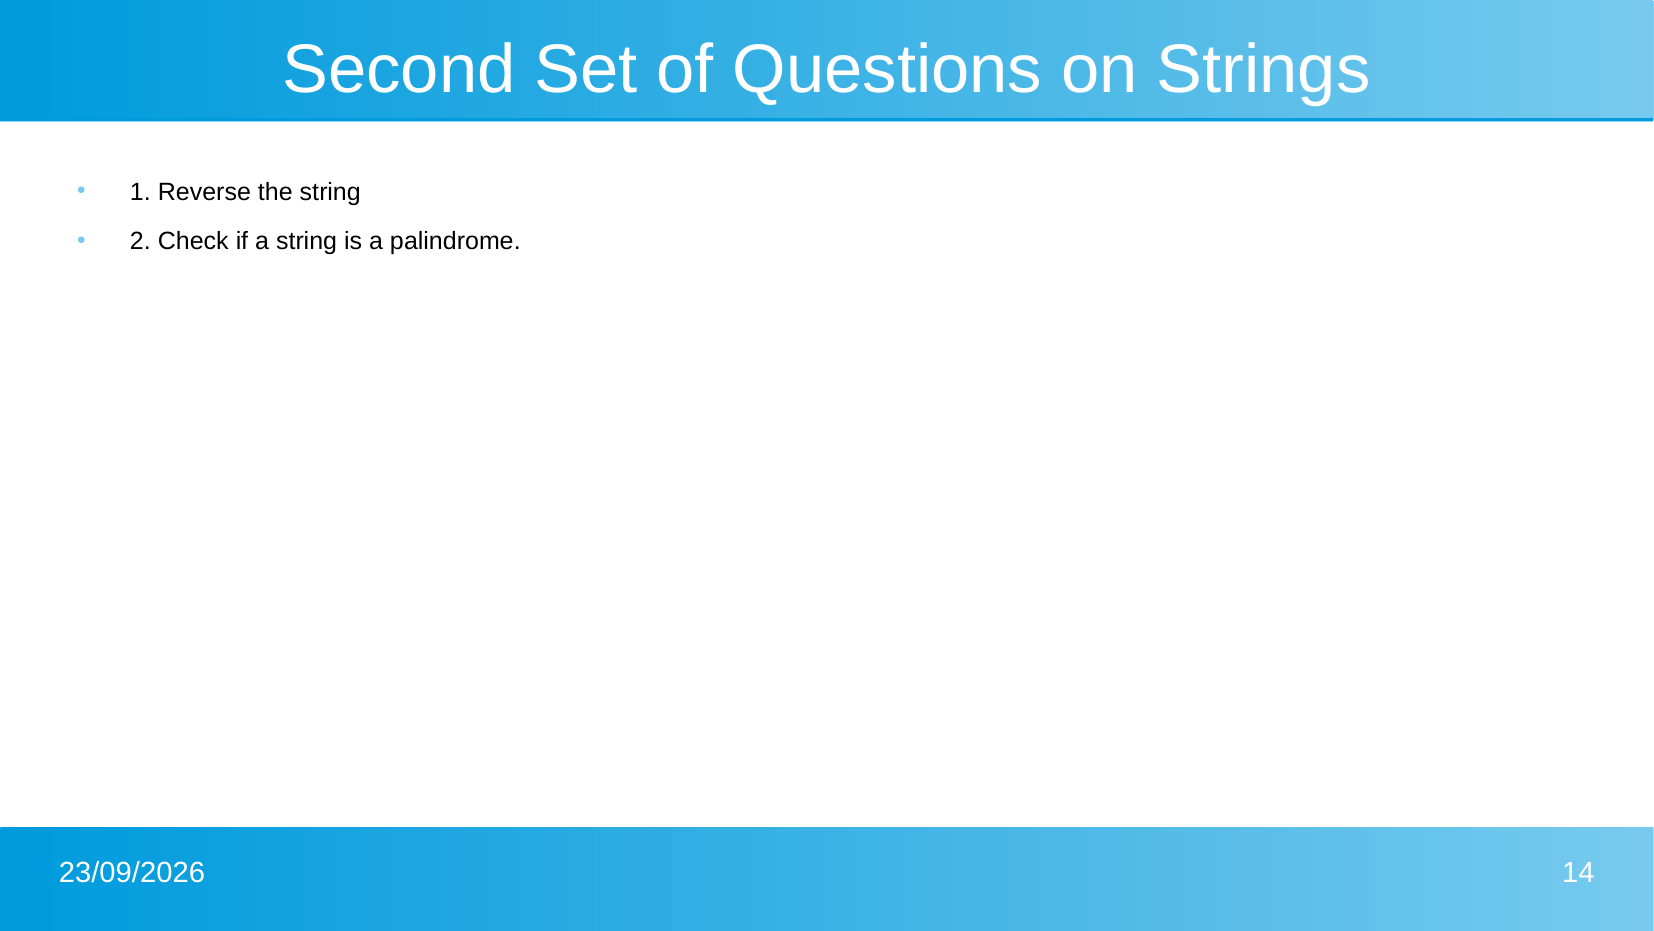

# Second Set of Questions on Strings
1. Reverse the string
2. Check if a string is a palindrome.
14